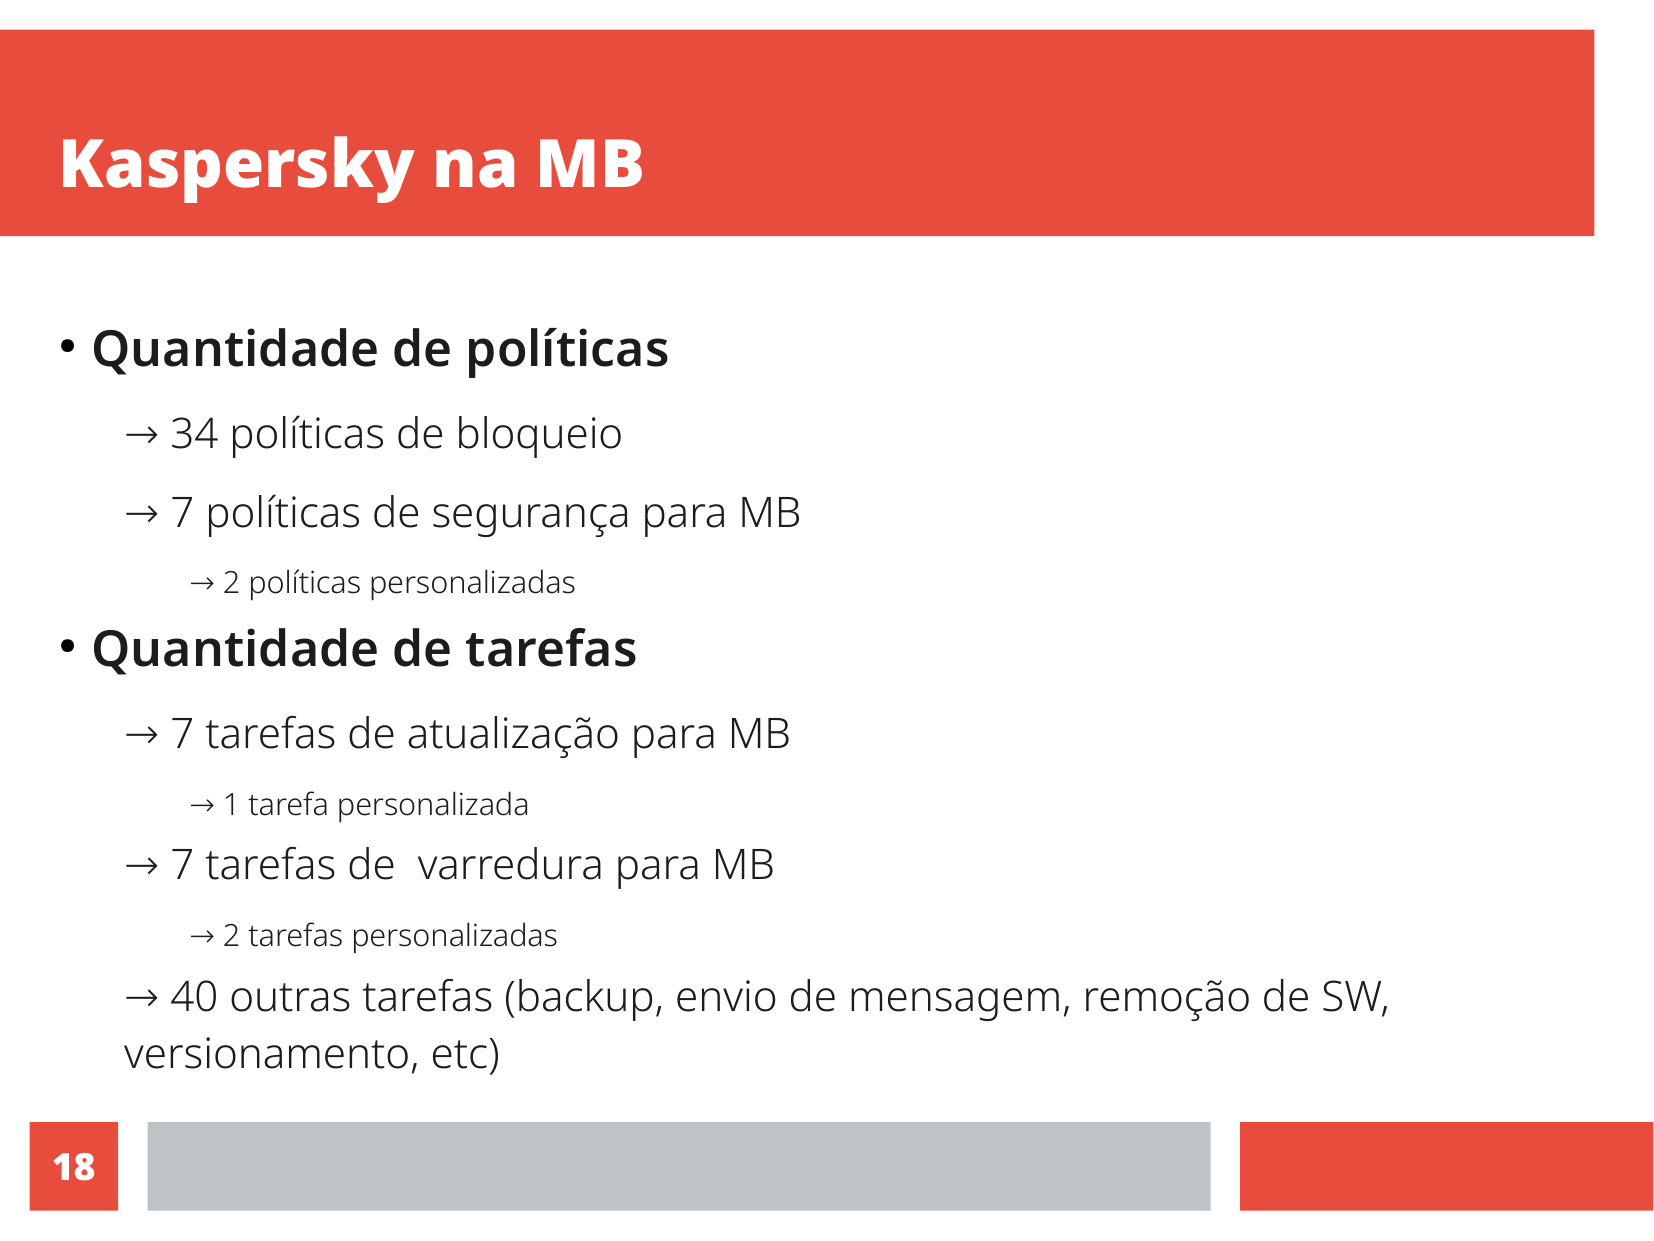

# Kaspersky na MB
Quantidade de políticas
→ 34 políticas de bloqueio
→ 7 políticas de segurança para MB
→ 2 políticas personalizadas
Quantidade de tarefas
→ 7 tarefas de atualização para MB
→ 1 tarefa personalizada
→ 7 tarefas de varredura para MB
→ 2 tarefas personalizadas
→ 40 outras tarefas (backup, envio de mensagem, remoção de SW, versionamento, etc)
18